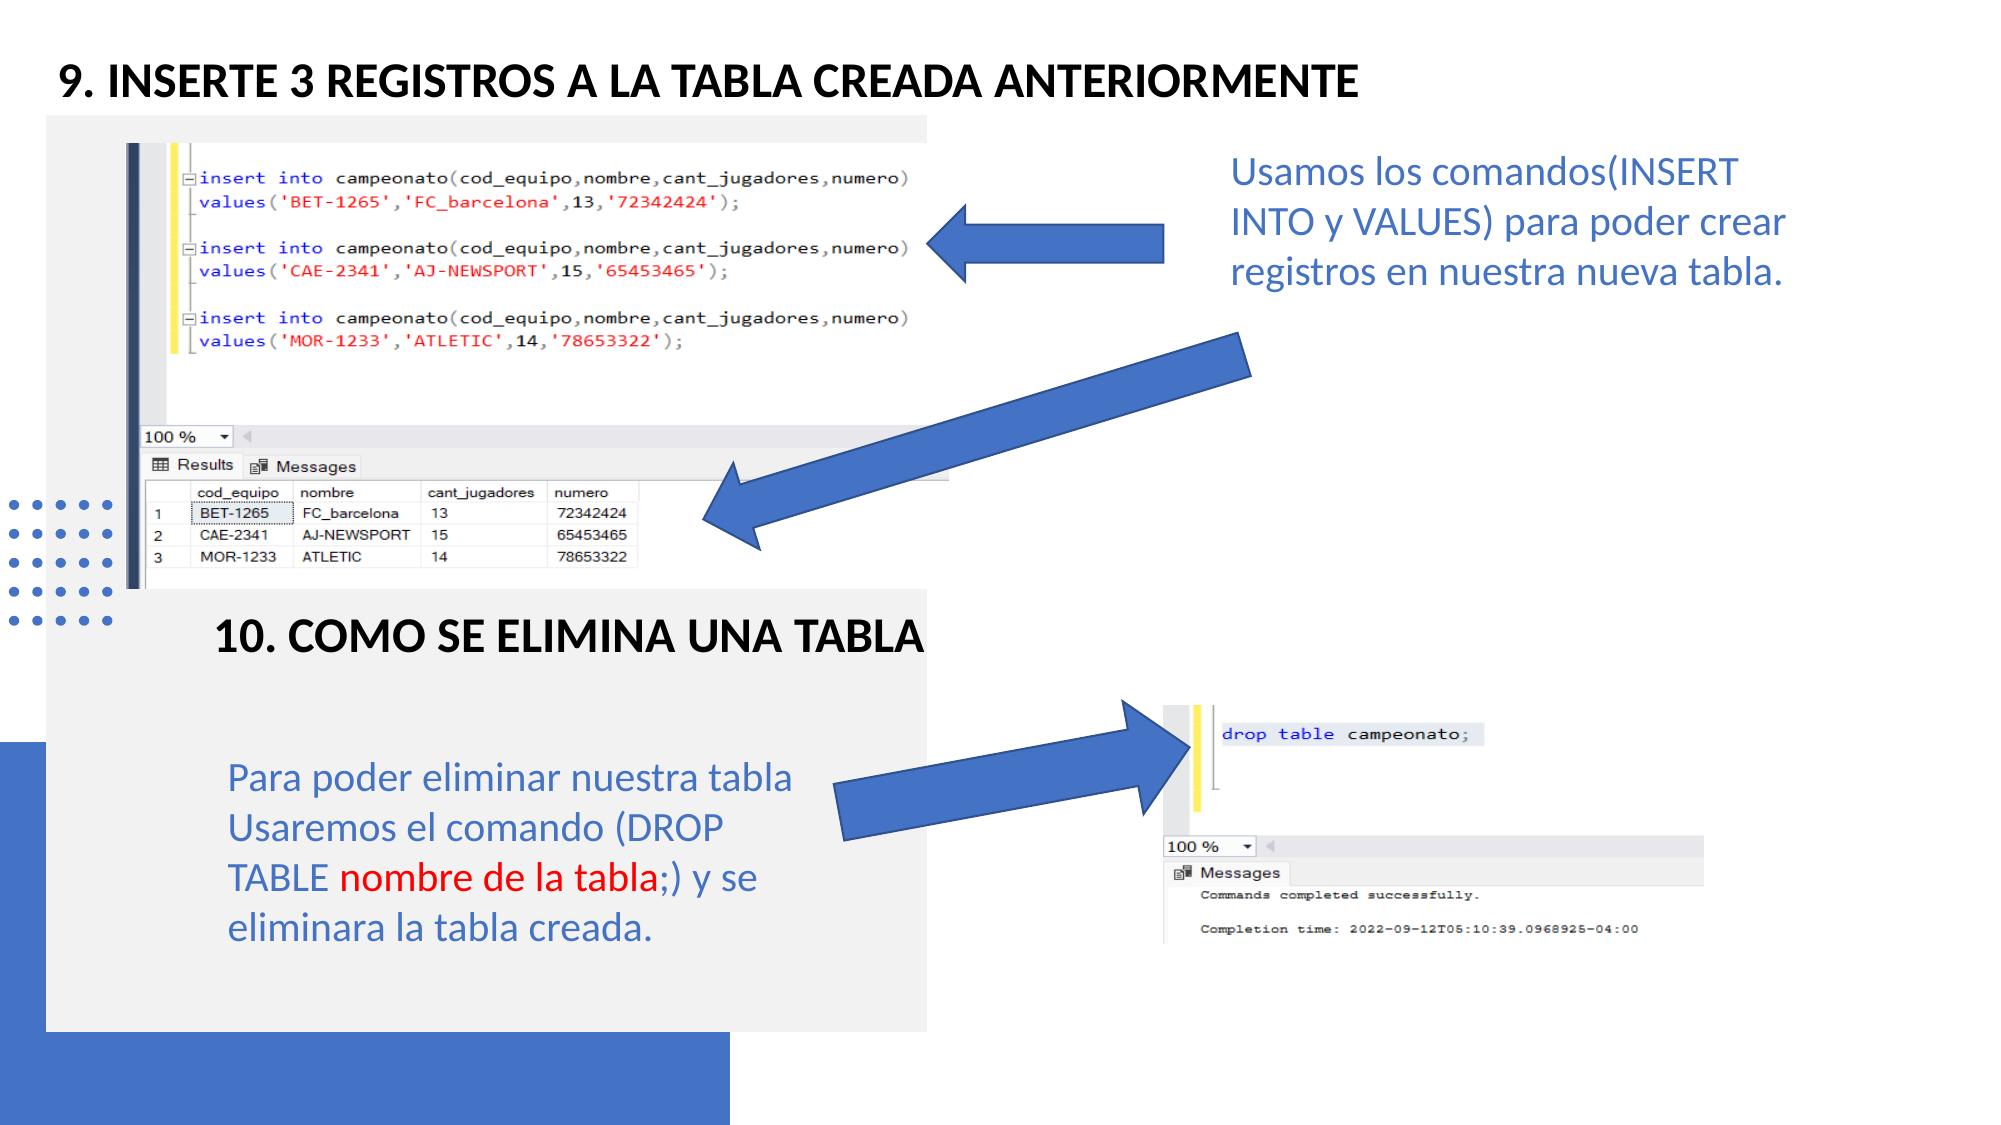

9. INSERTE 3 REGISTROS A LA TABLA CREADA ANTERIORMENTE
Usamos los comandos(INSERT INTO y VALUES) para poder crear registros en nuestra nueva tabla.
10. COMO SE ELIMINA UNA TABLA
Para poder eliminar nuestra tabla
Usaremos el comando (DROP TABLE nombre de la tabla;) y se eliminara la tabla creada.